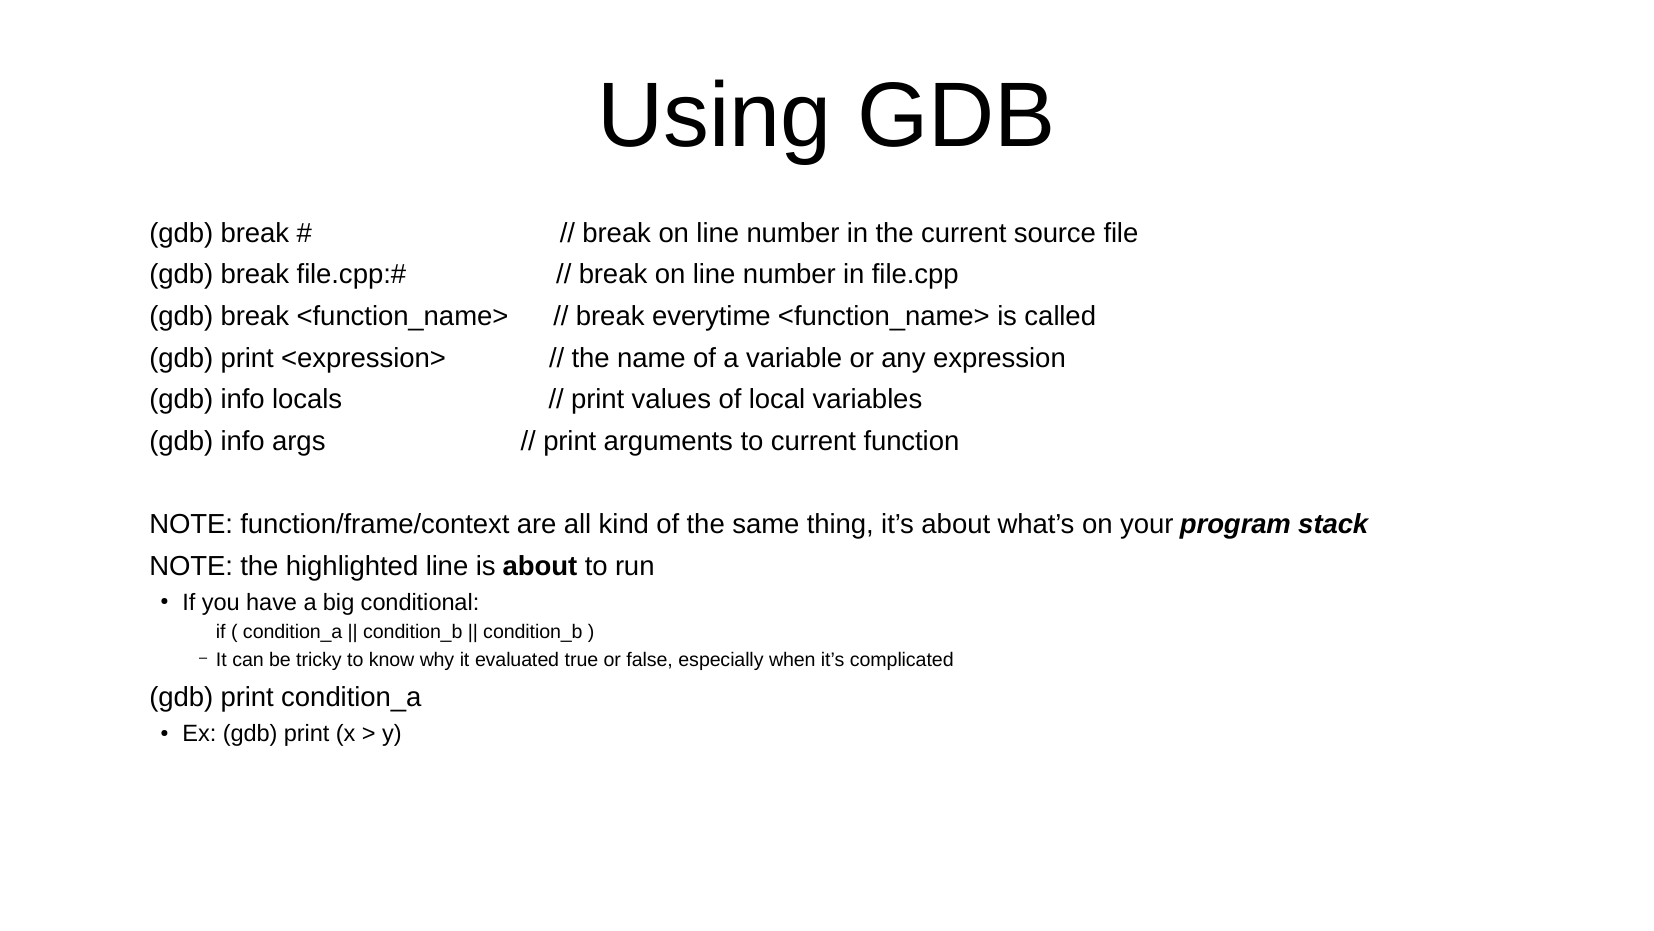

# Using GDB
(gdb) break # // break on line number in the current source file
(gdb) break file.cpp:# // break on line number in file.cpp
(gdb) break <function_name> // break everytime <function_name> is called
(gdb) print <expression> 			 // the name of a variable or any expression
(gdb) info locals 					 // print values of local variables
(gdb) info args					 // print arguments to current function
NOTE: function/frame/context are all kind of the same thing, it’s about what’s on your program stack
NOTE: the highlighted line is about to run
If you have a big conditional:
if ( condition_a || condition_b || condition_b )
It can be tricky to know why it evaluated true or false, especially when it’s complicated
(gdb) print condition_a
Ex: (gdb) print (x > y)